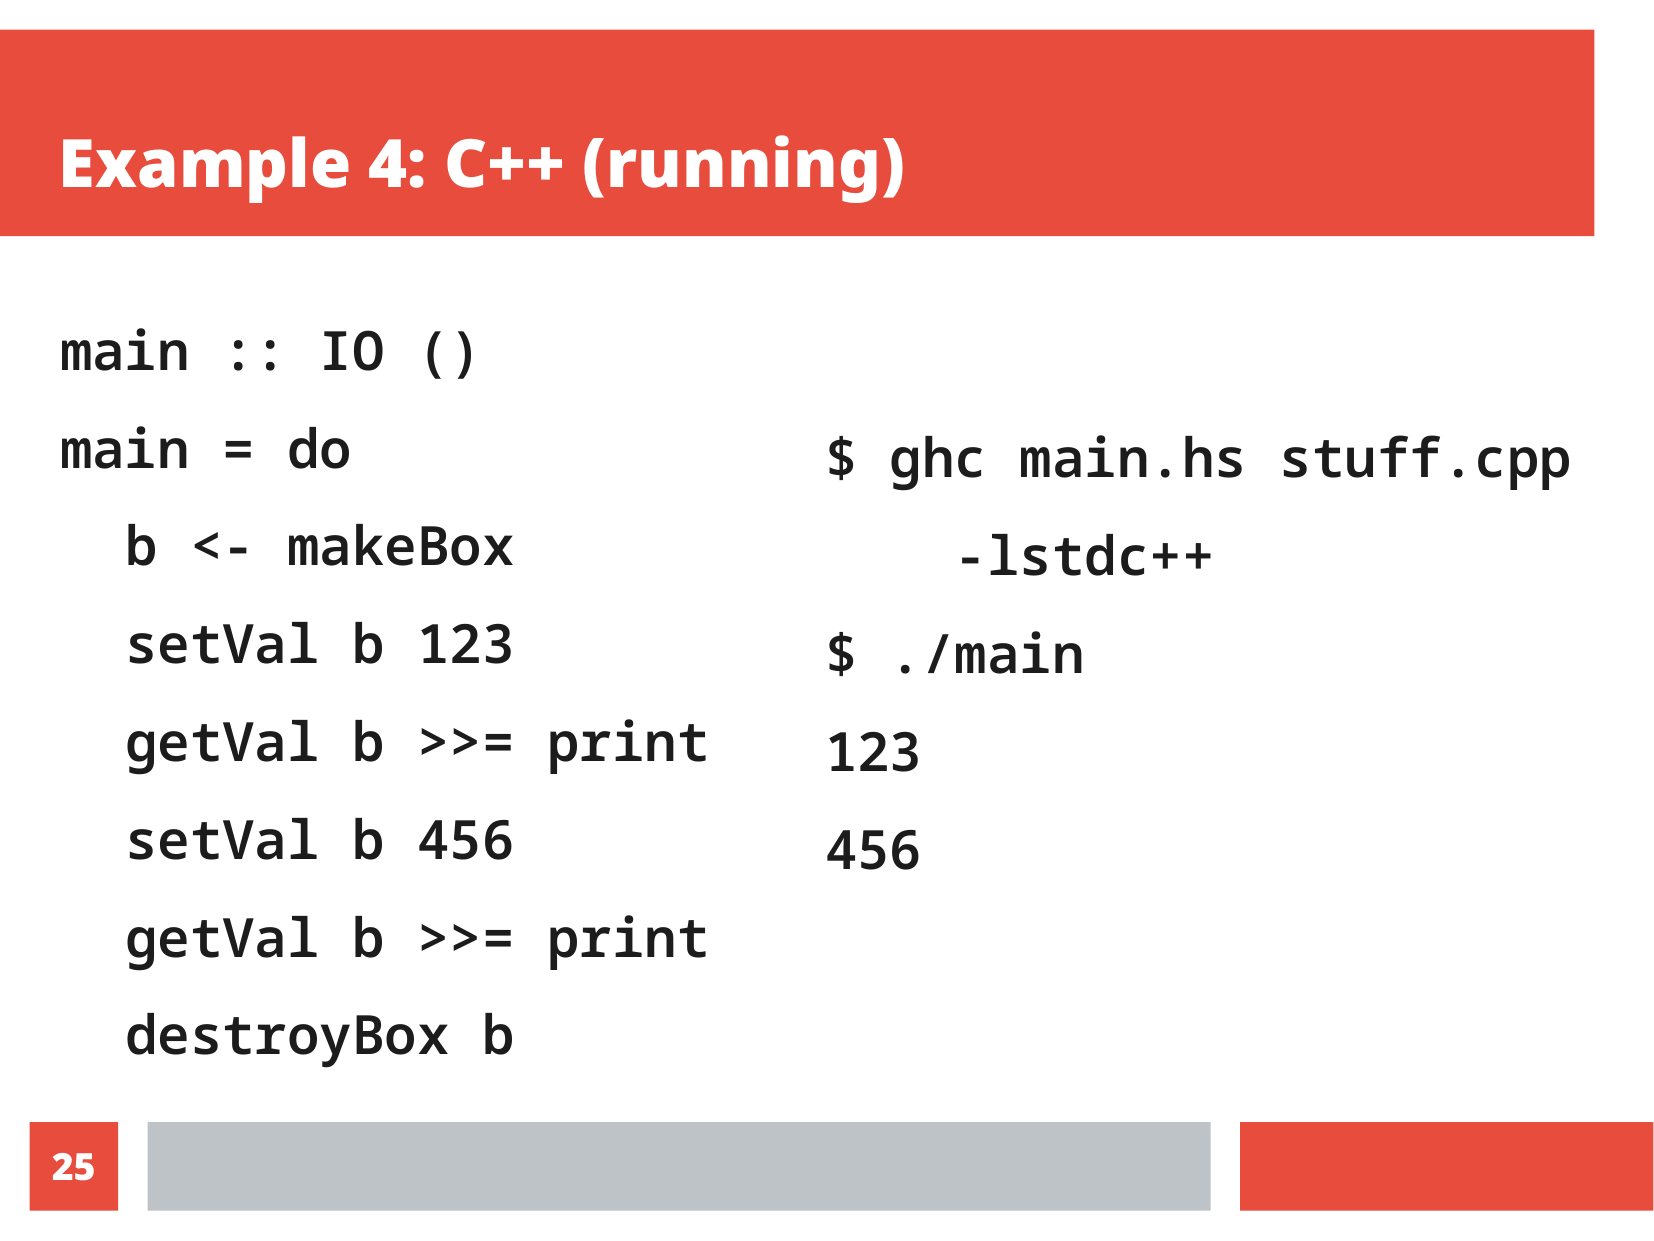

# Example 4: C++ (running)
main :: IO ()
main = do
 b <- makeBox
 setVal b 123
 getVal b >>= print
 setVal b 456
 getVal b >>= print
 destroyBox b
$ ghc main.hs stuff.cpp
 -lstdc++
$ ./main
123
456
25